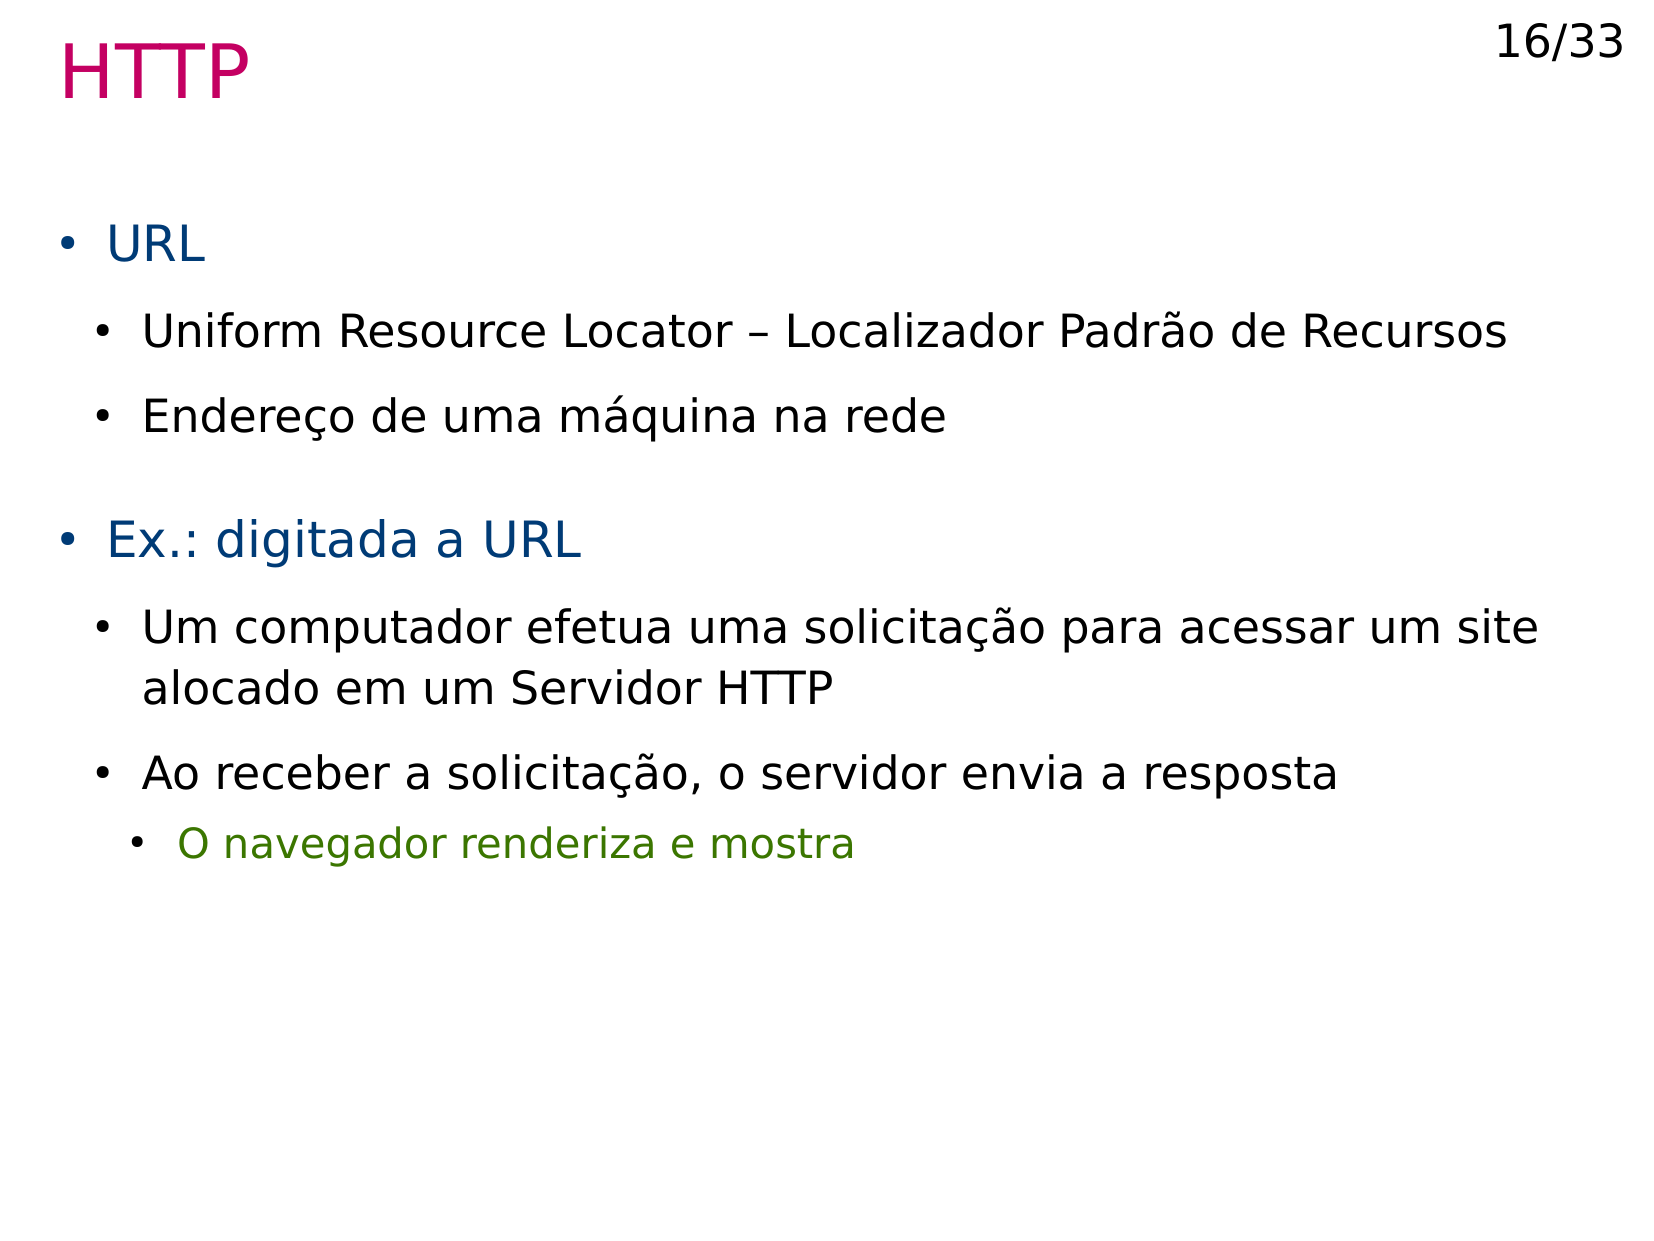

16
# HTTP
URL
Uniform Resource Locator – Localizador Padrão de Recursos
Endereço de uma máquina na rede
Ex.: digitada a URL
Um computador efetua uma solicitação para acessar um site alocado em um Servidor HTTP
Ao receber a solicitação, o servidor envia a resposta
O navegador renderiza e mostra